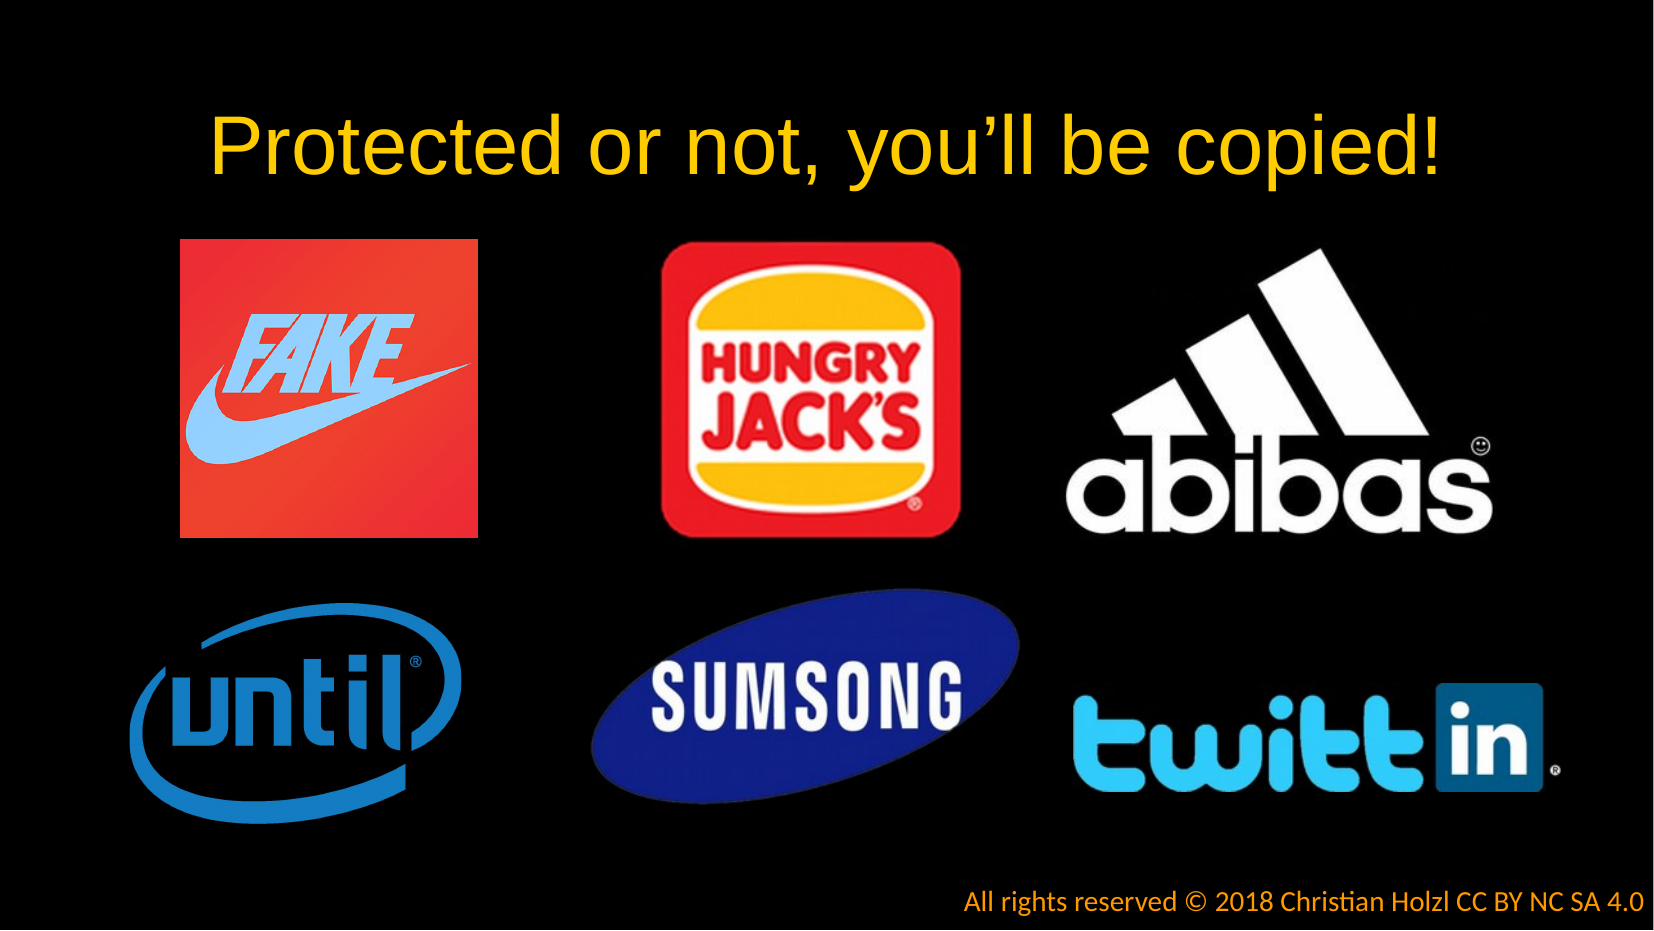

# Protected or not, you’ll be copied!